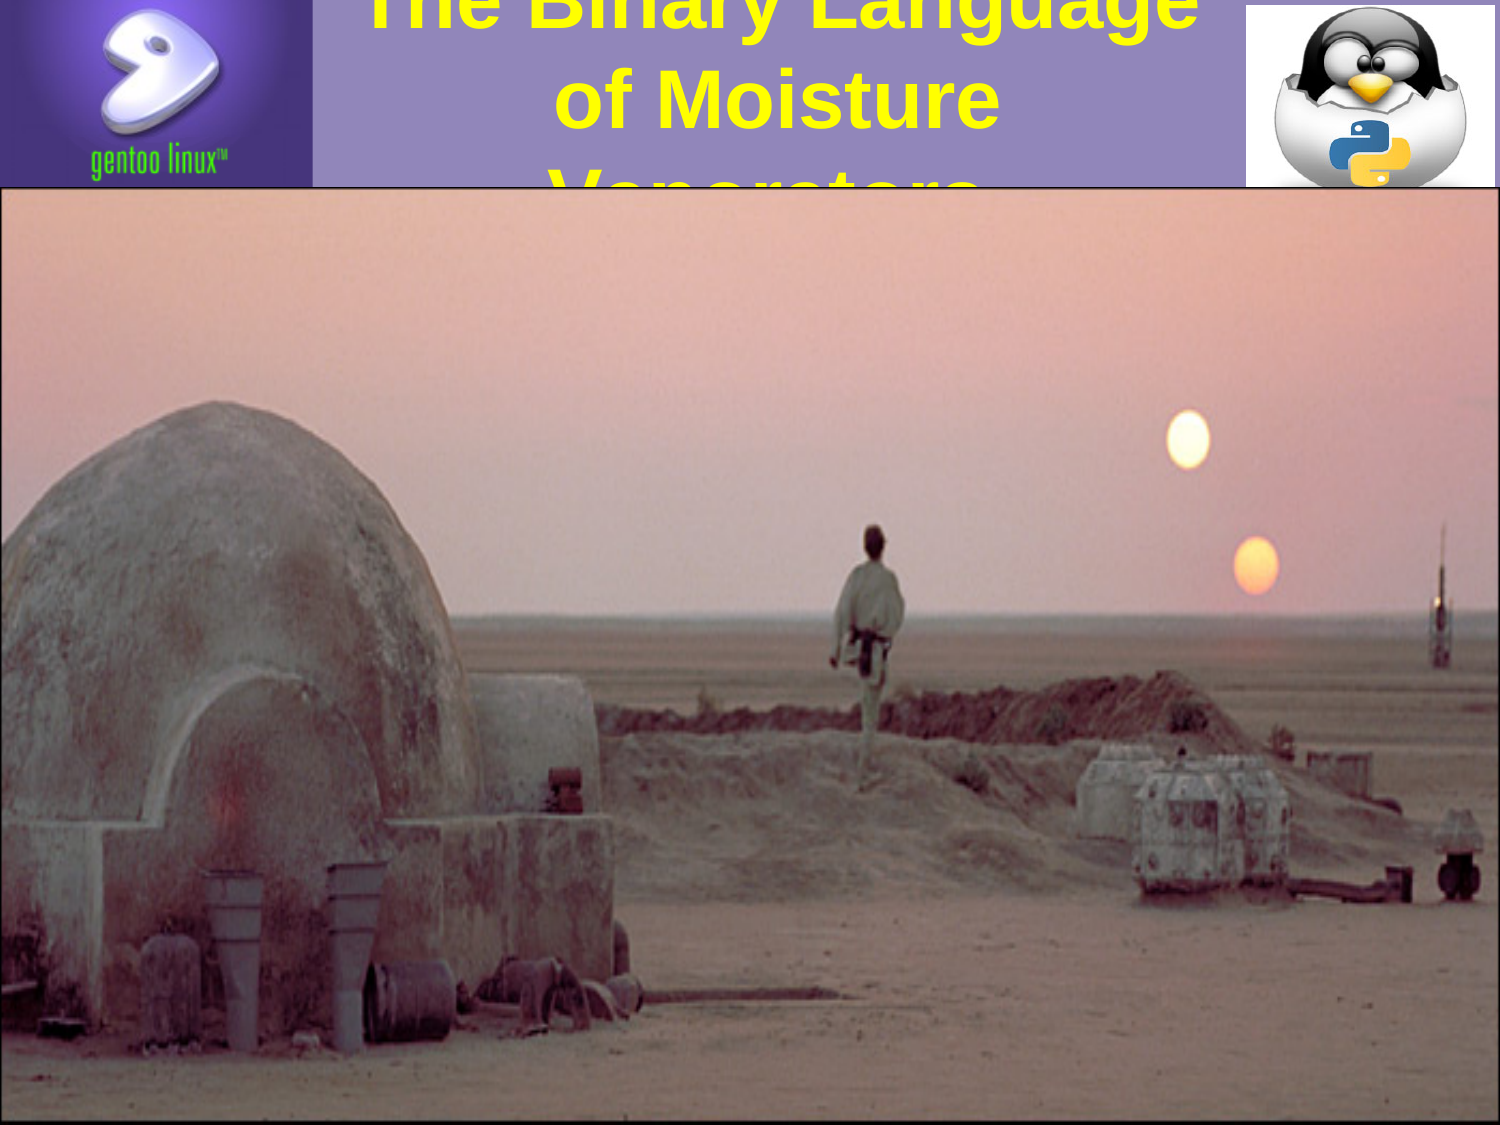

# The Binary Language of Moisture Vaporators